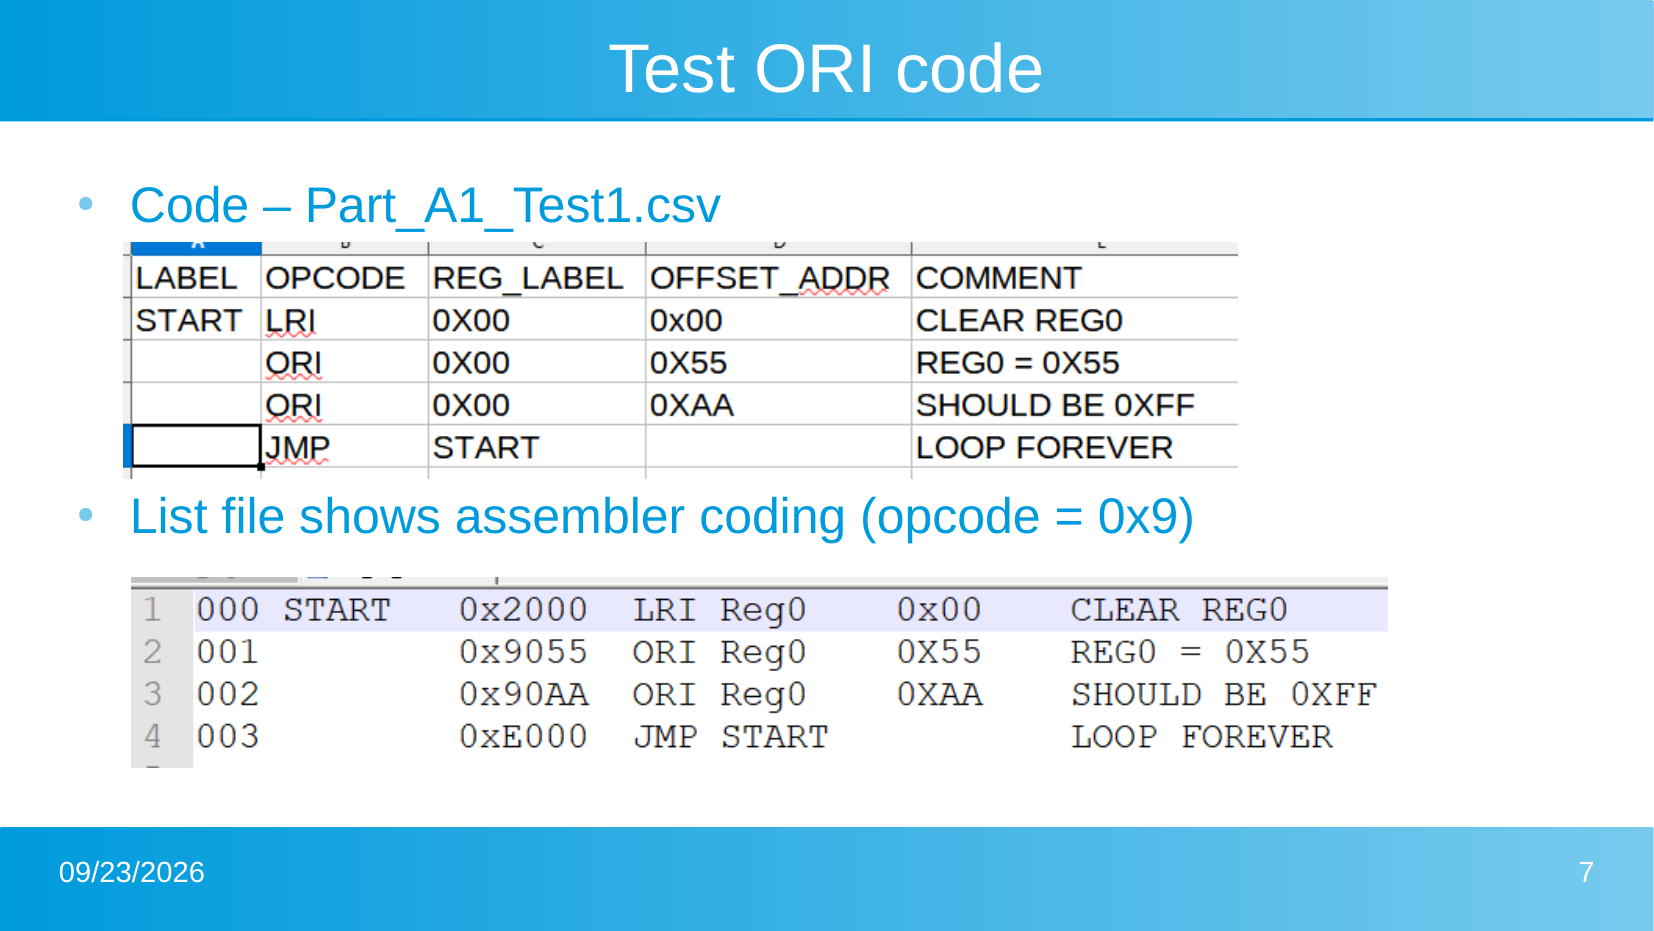

# Test ORI code
Code – Part_A1_Test1.csv
List file shows assembler coding (opcode = 0x9)
7